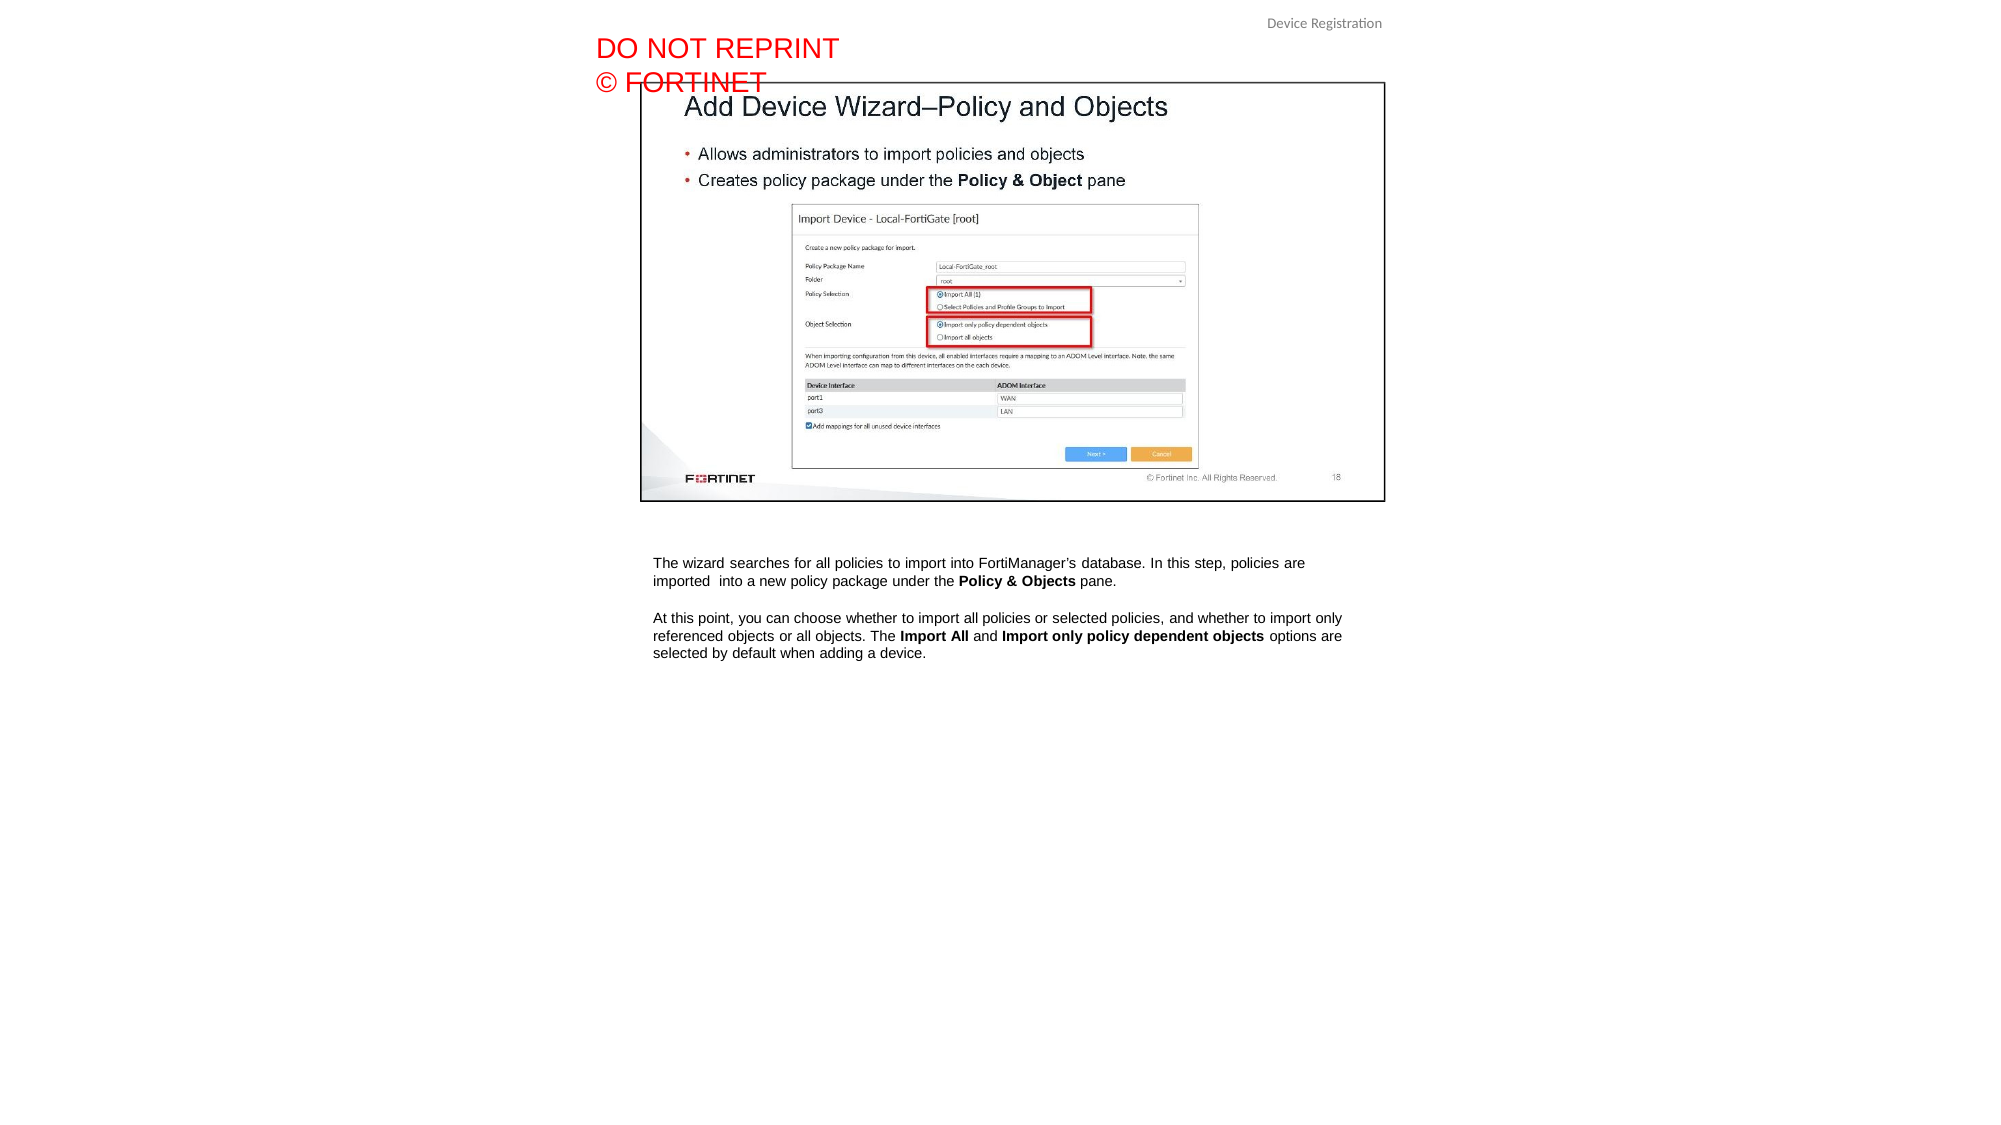

Device Registration
DO NOT REPRINT
© FORTINET
The wizard searches for all policies to import into FortiManager’s database. In this step, policies are imported into a new policy package under the Policy & Objects pane.
At this point, you can choose whether to import all policies or selected policies, and whether to import only referenced objects or all objects. The Import All and Import only policy dependent objects options are selected by default when adding a device.
FortiManager 6.2 Study Guide